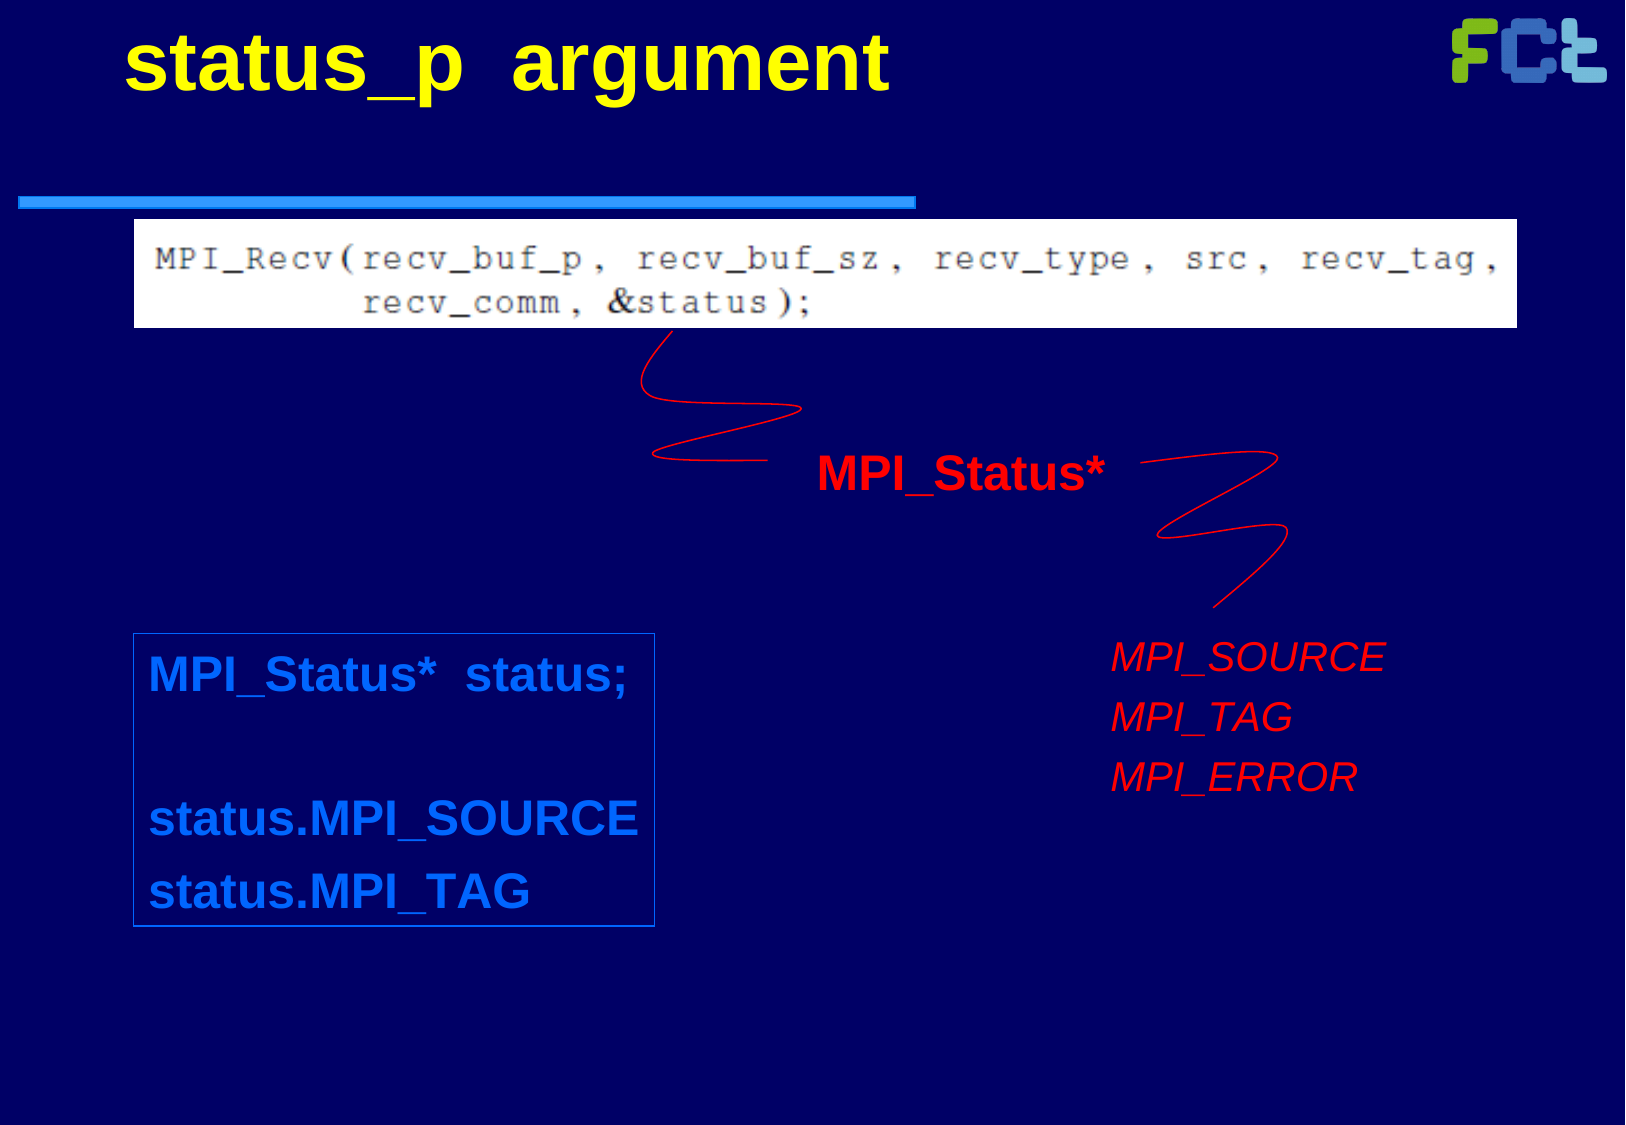

# status_p argument
MPI_Status*
MPI_SOURCE
MPI_TAG
MPI_ERROR
MPI_Status* status;
status.MPI_SOURCE
status.MPI_TAG